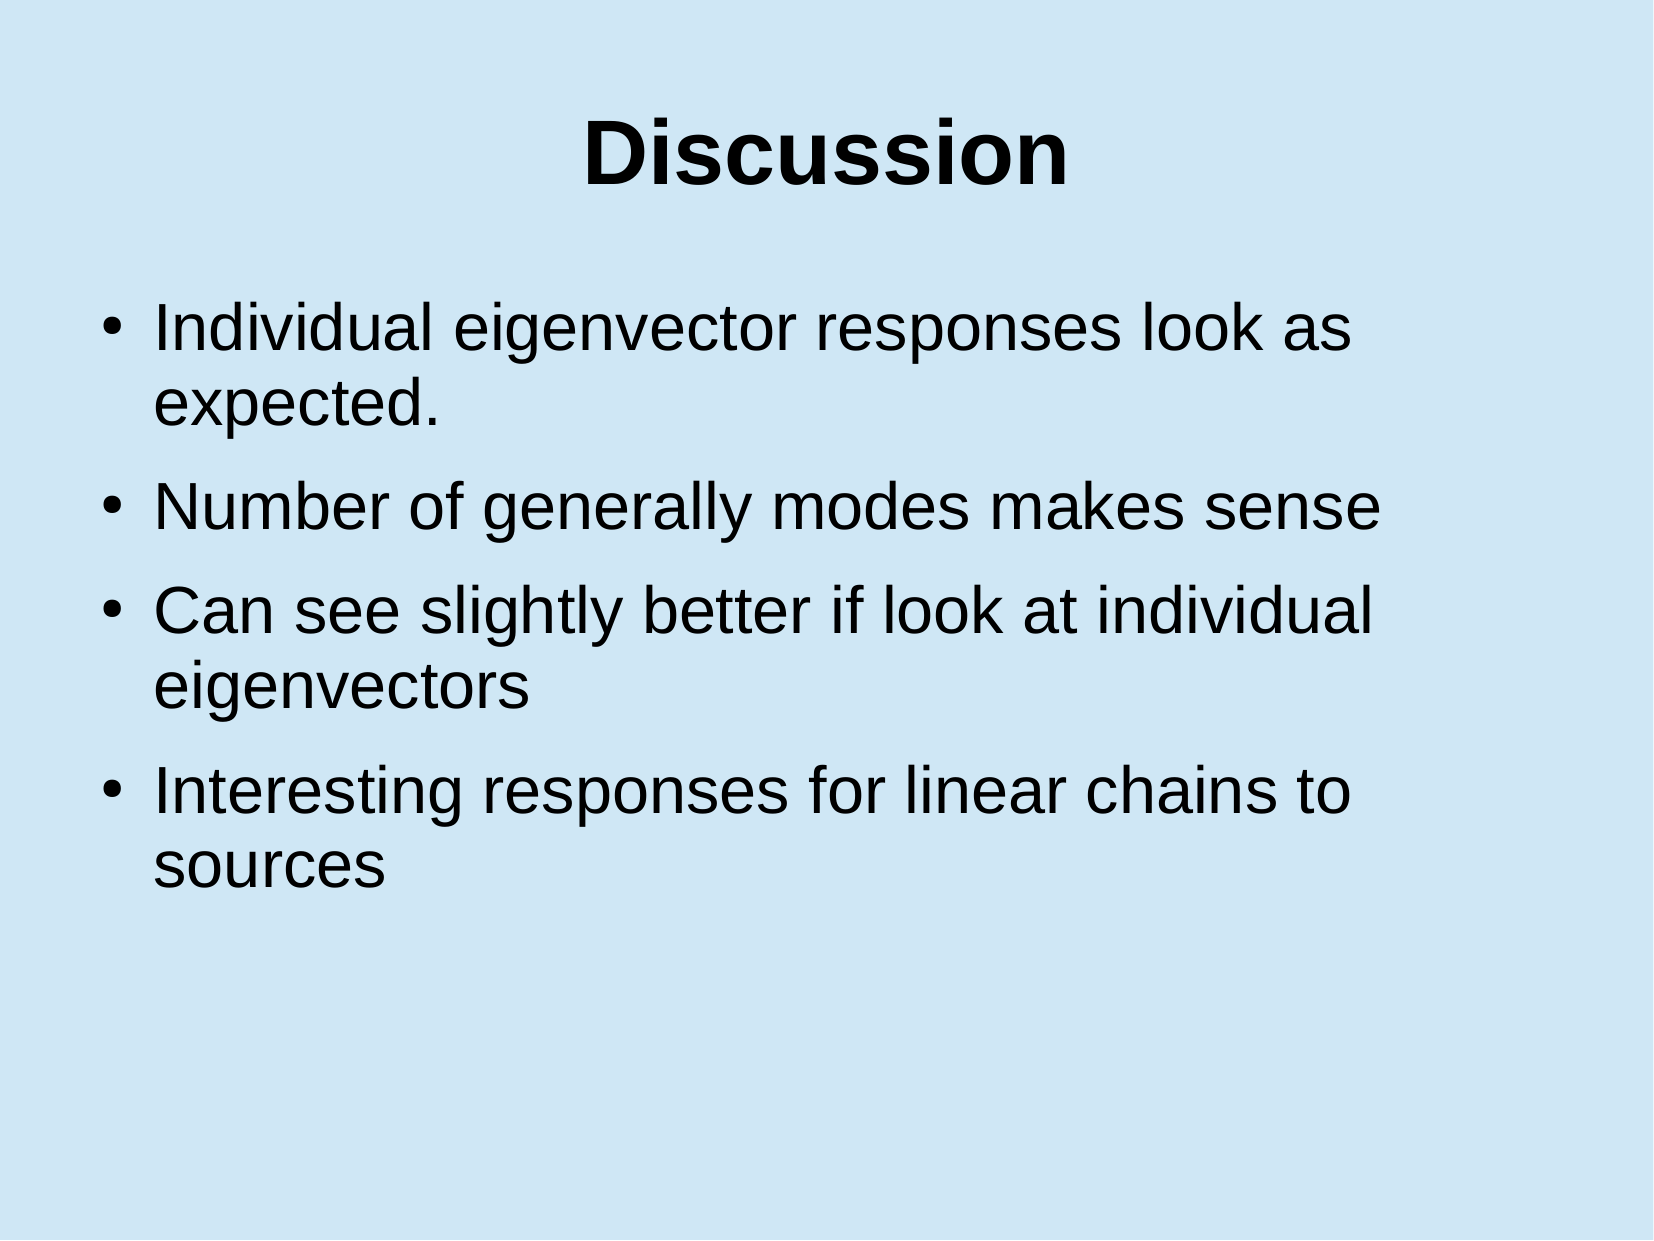

# Discussion
Individual eigenvector responses look as expected.
Number of generally modes makes sense
Can see slightly better if look at individual eigenvectors
Interesting responses for linear chains to sources